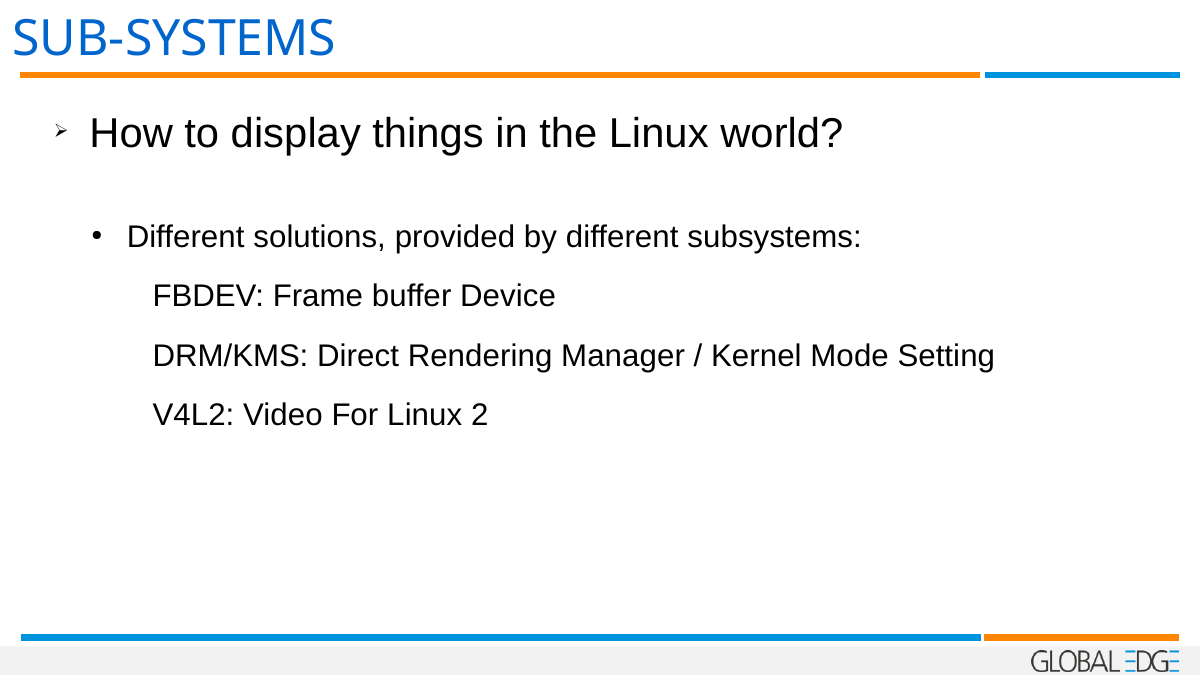

# SUB-SYSTEMS
How to display things in the Linux world?
Different solutions, provided by different subsystems:
 FBDEV: Frame buffer Device
 DRM/KMS: Direct Rendering Manager / Kernel Mode Setting
 V4L2: Video For Linux 2